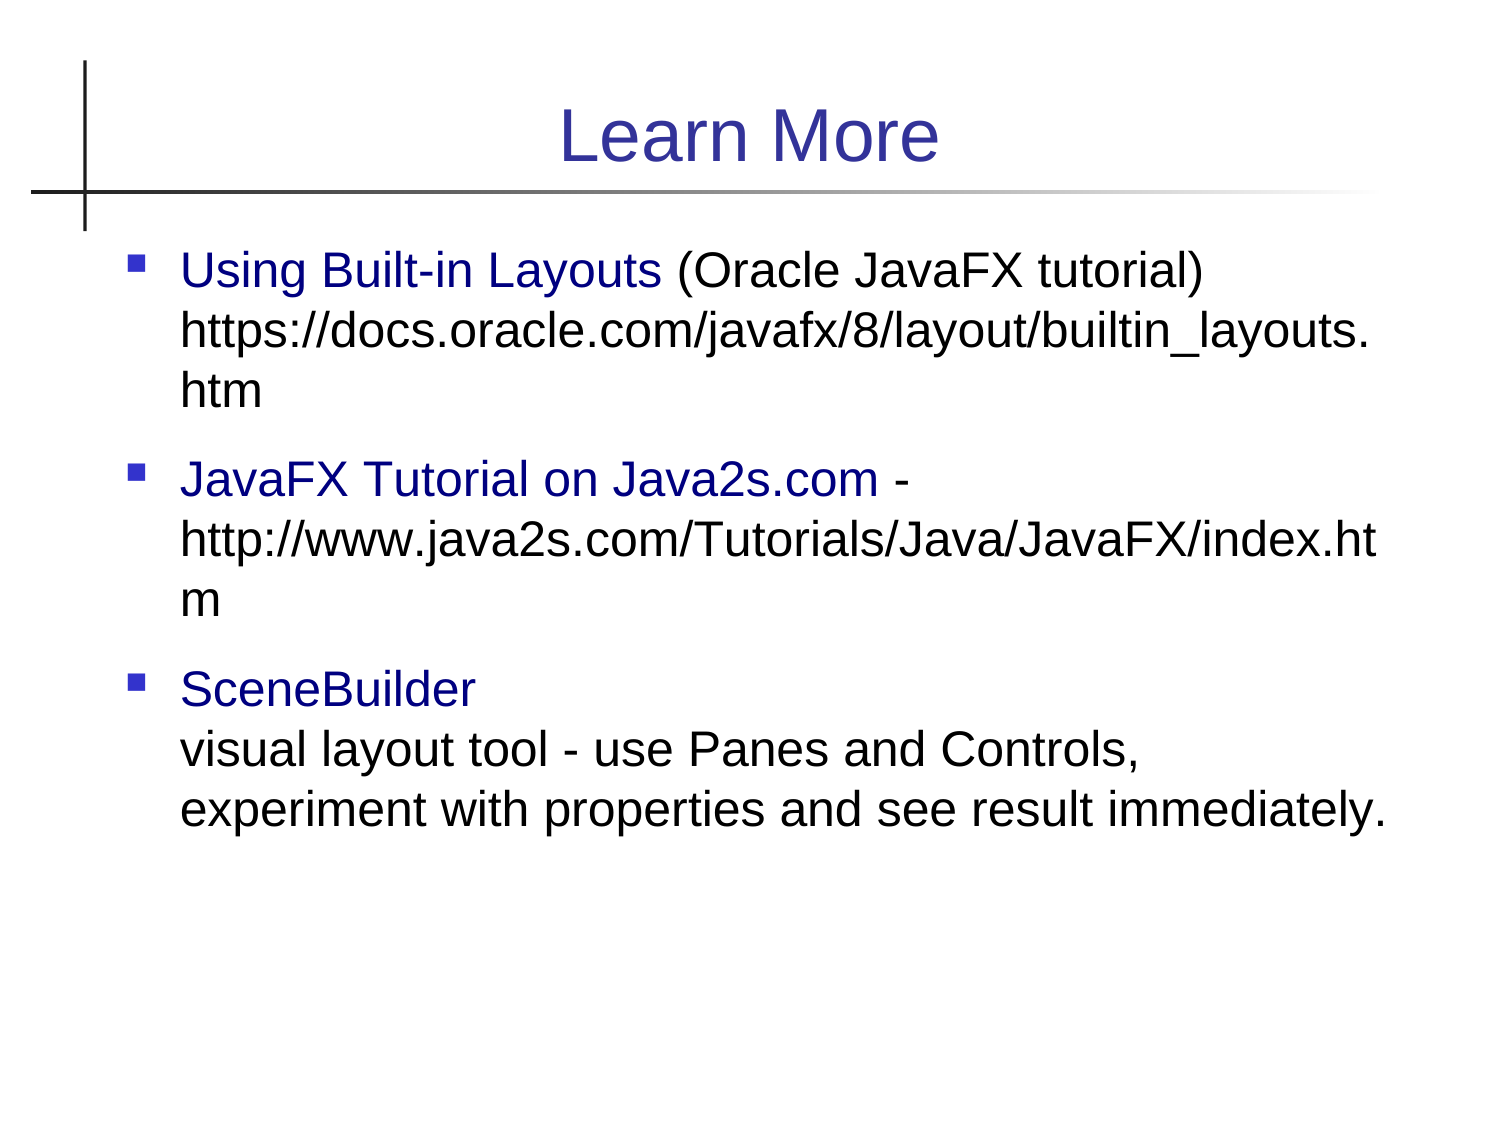

# Learn More
Using Built-in Layouts (Oracle JavaFX tutorial)
https://docs.oracle.com/javafx/8/layout/builtin_layouts.htm
JavaFX Tutorial on Java2s.com - http://www.java2s.com/Tutorials/Java/JavaFX/index.htm
SceneBuilder
visual layout tool - use Panes and Controls, experiment with properties and see result immediately.